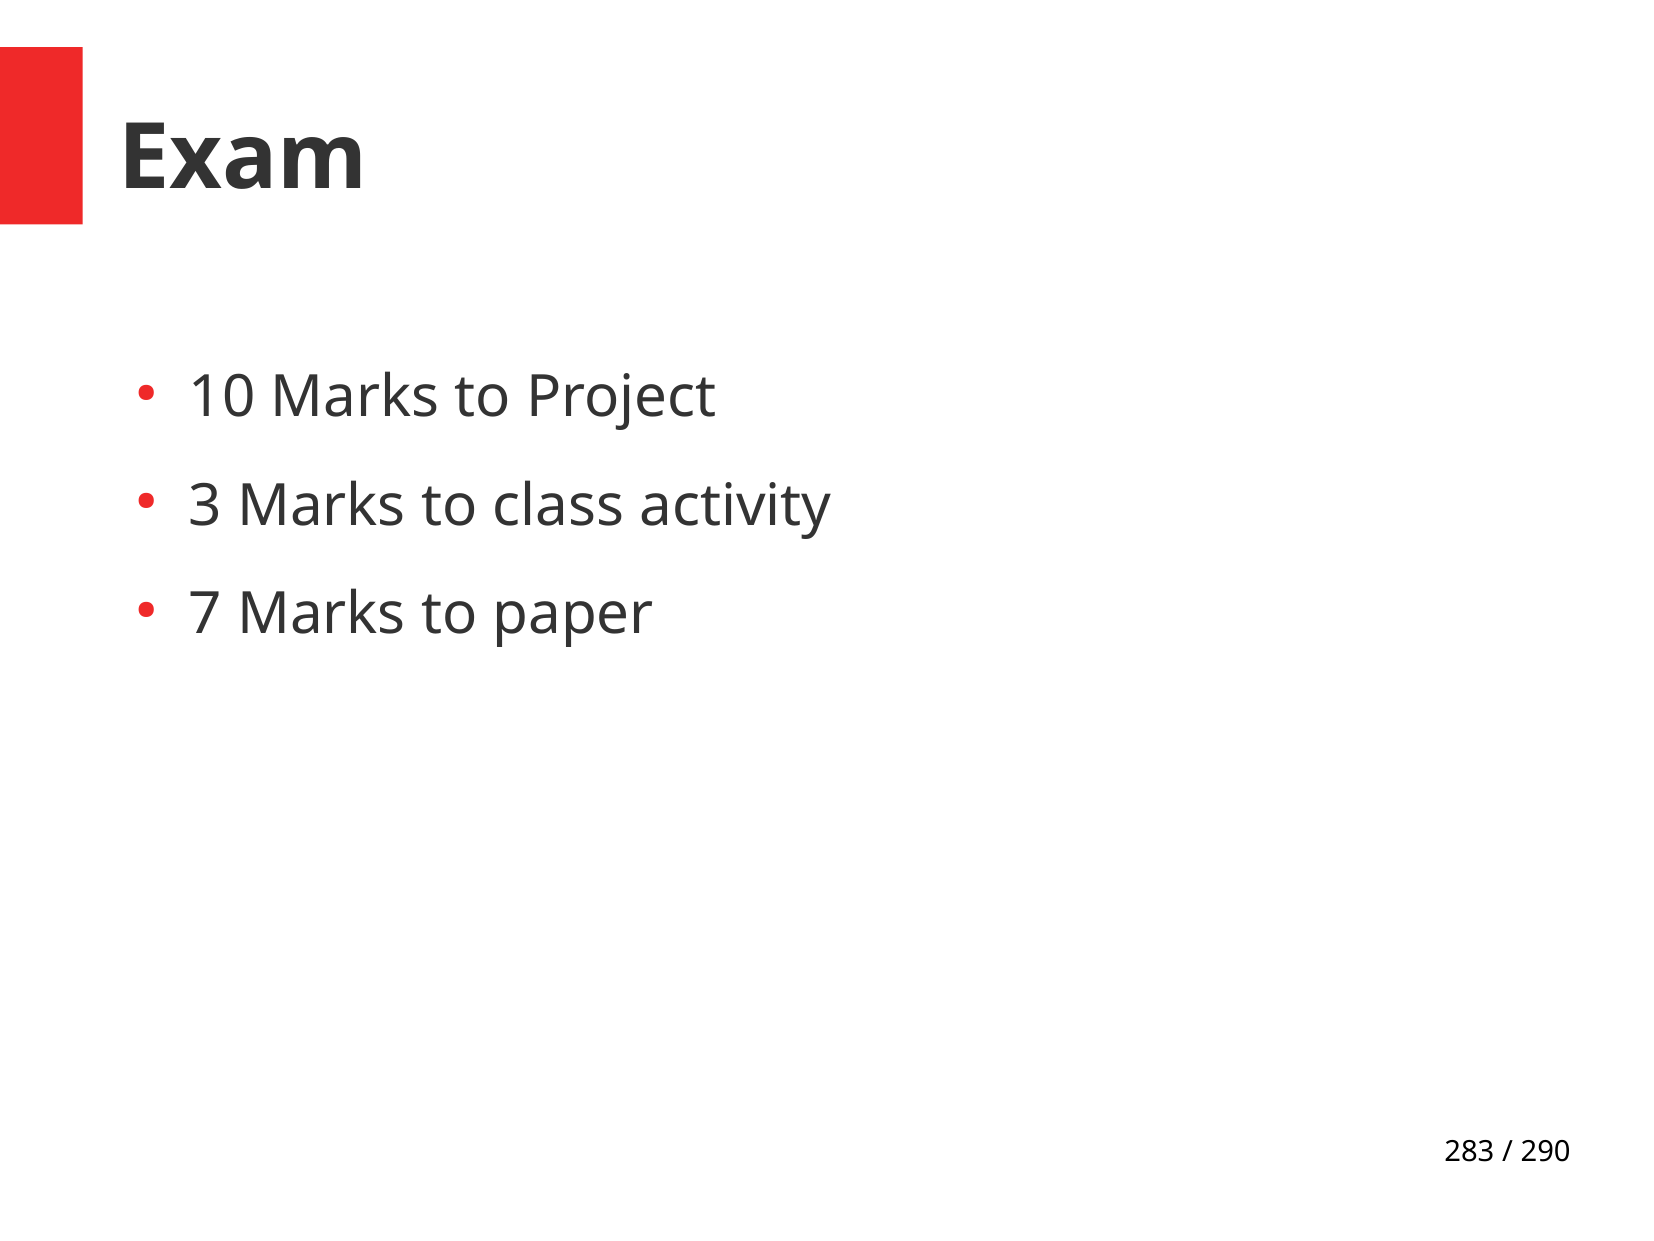

# Exam
10 Marks to Project
3 Marks to class activity
7 Marks to paper
283